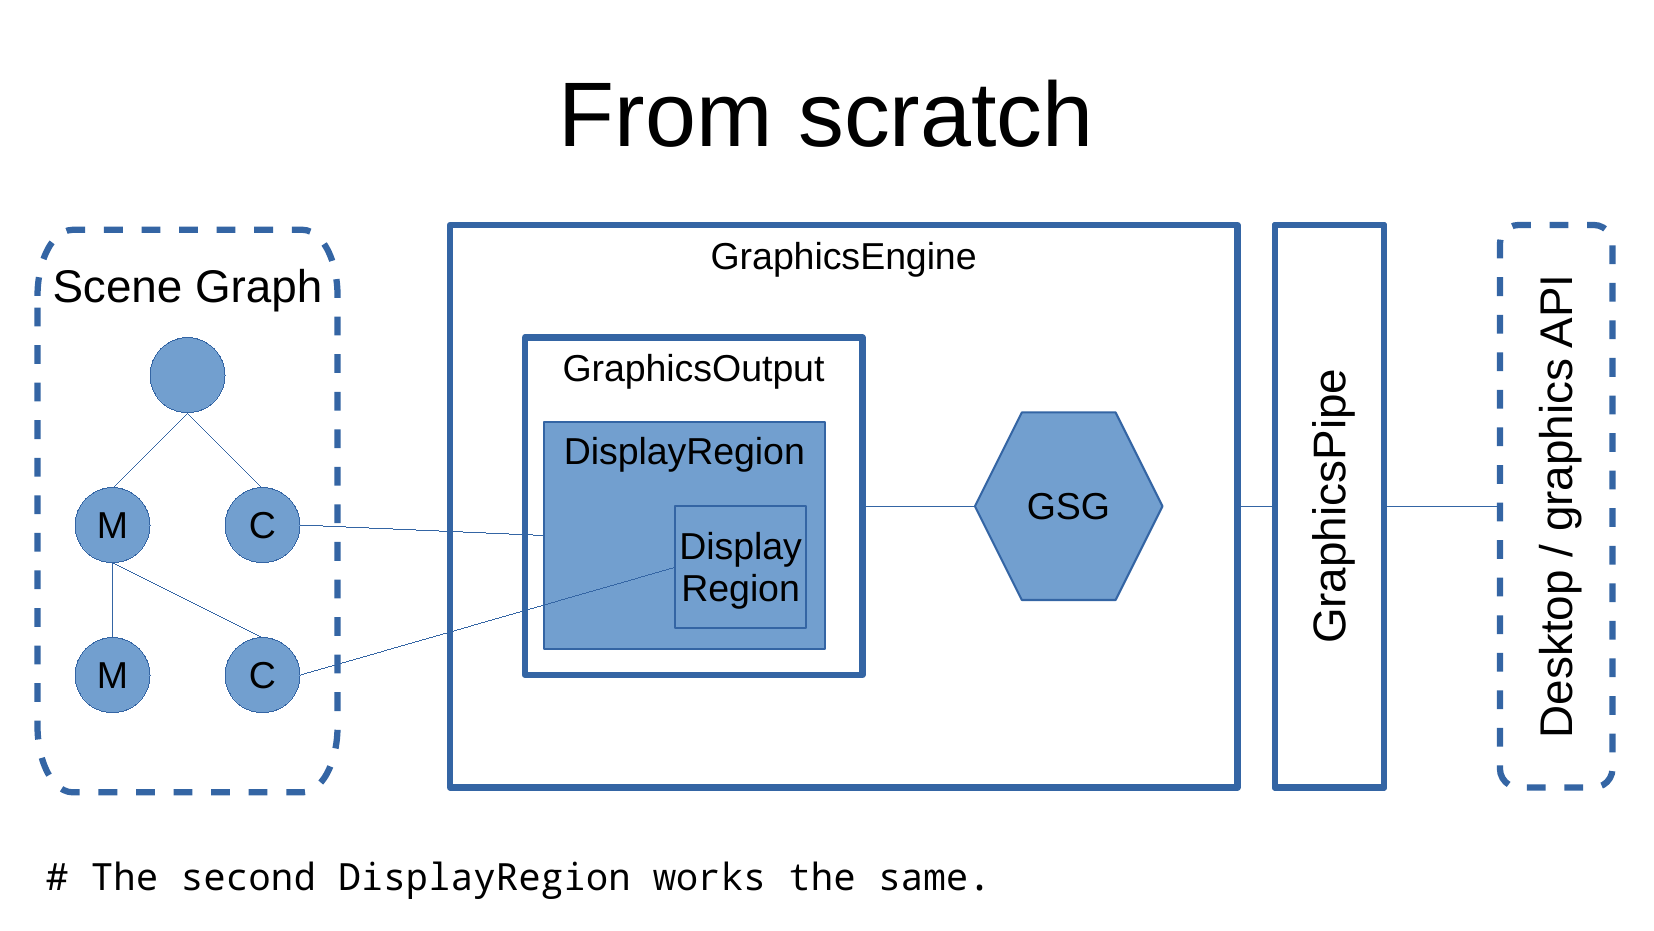

# From scratch
GraphicsEngine
GraphicsPipe
Scene Graph
GraphicsOutput
GSG
DisplayRegion
Desktop / graphics API
M
C
Display
Region
M
C
# The second DisplayRegion works the same.